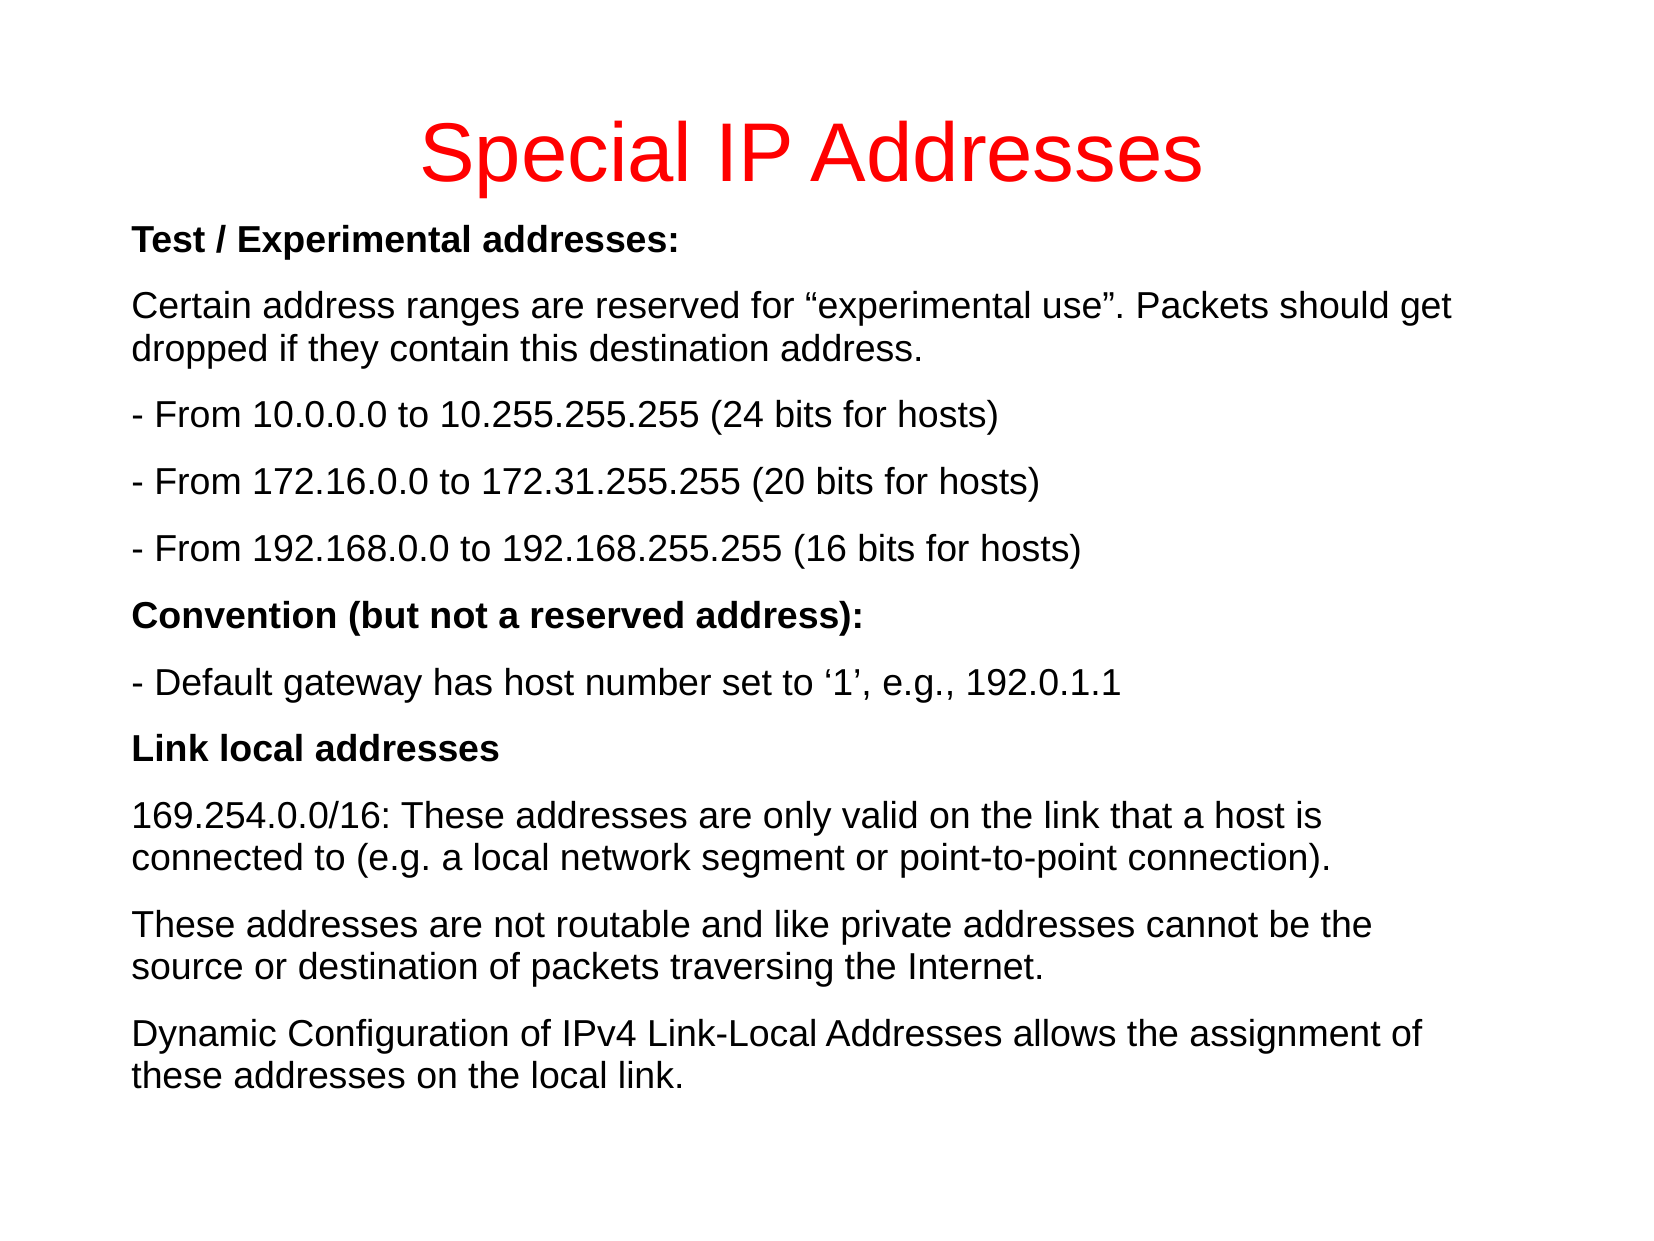

# Special IP Addresses
Test / Experimental addresses:
Certain address ranges are reserved for “experimental use”. Packets should get dropped if they contain this destination address.
- From 10.0.0.0 to 10.255.255.255 (24 bits for hosts)
- From 172.16.0.0 to 172.31.255.255 (20 bits for hosts)
- From 192.168.0.0 to 192.168.255.255 (16 bits for hosts)
Convention (but not a reserved address):
- Default gateway has host number set to ‘1’, e.g., 192.0.1.1
Link local addresses
169.254.0.0/16: These addresses are only valid on the link that a host is connected to (e.g. a local network segment or point-to-point connection).
These addresses are not routable and like private addresses cannot be the source or destination of packets traversing the Internet.
Dynamic Configuration of IPv4 Link-Local Addresses allows the assignment of these addresses on the local link.